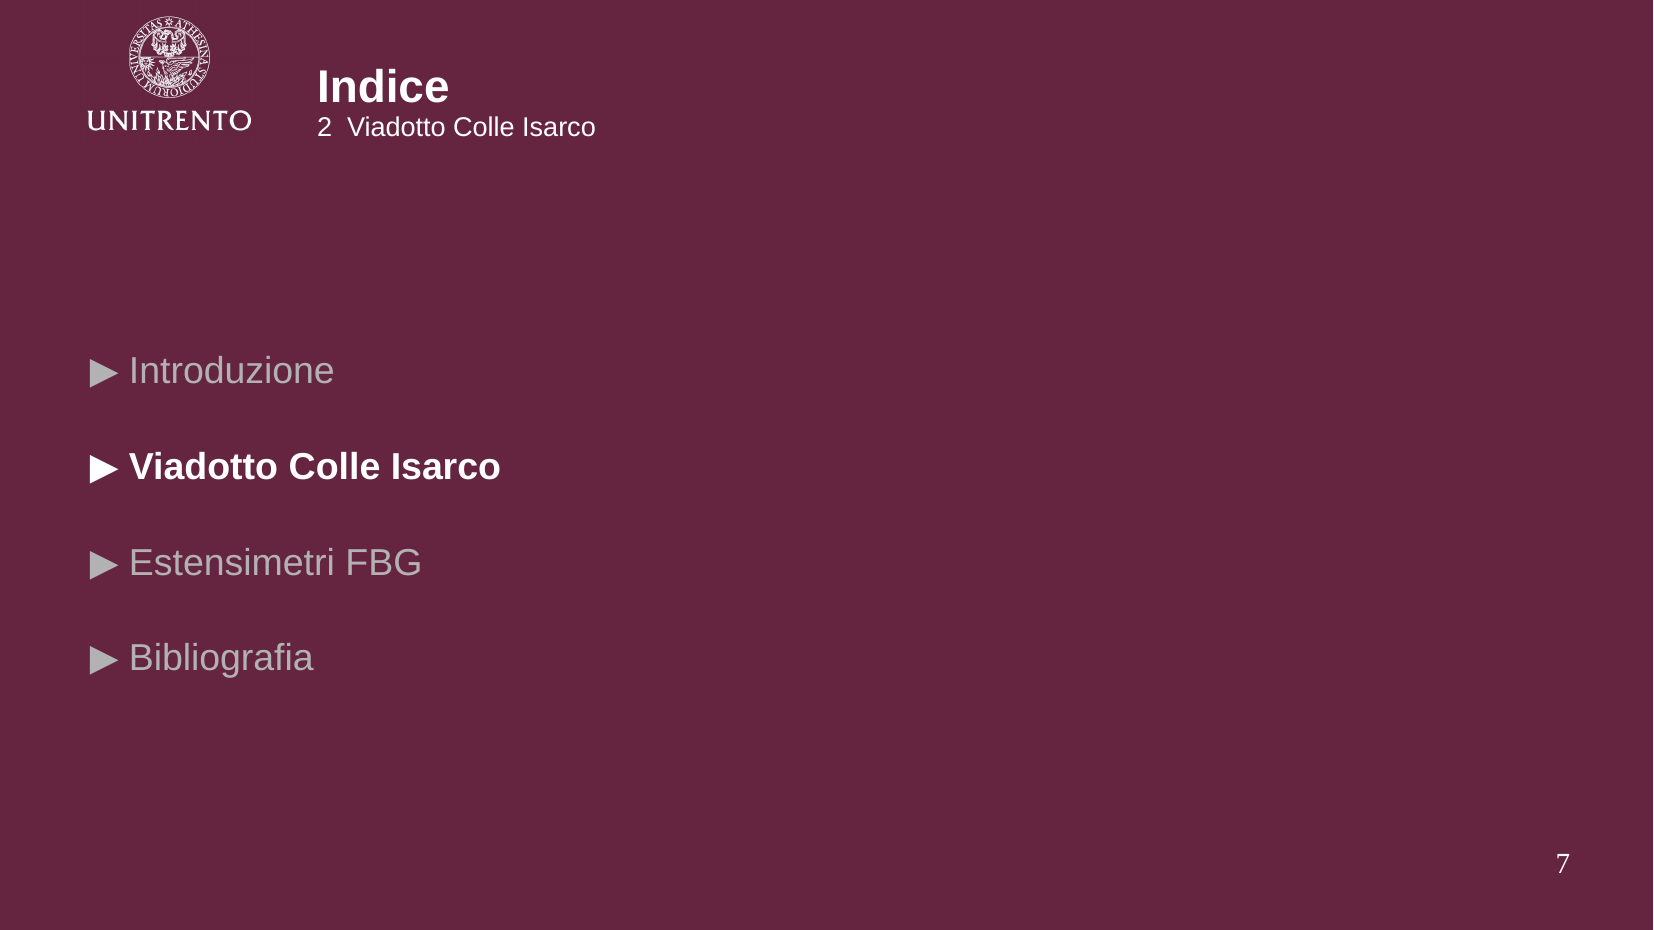

Indice
2 Viadotto Colle Isarco
▶ Introduzione
▶ Viadotto Colle Isarco
▶ Estensimetri FBG
▶ Bibliografia
7